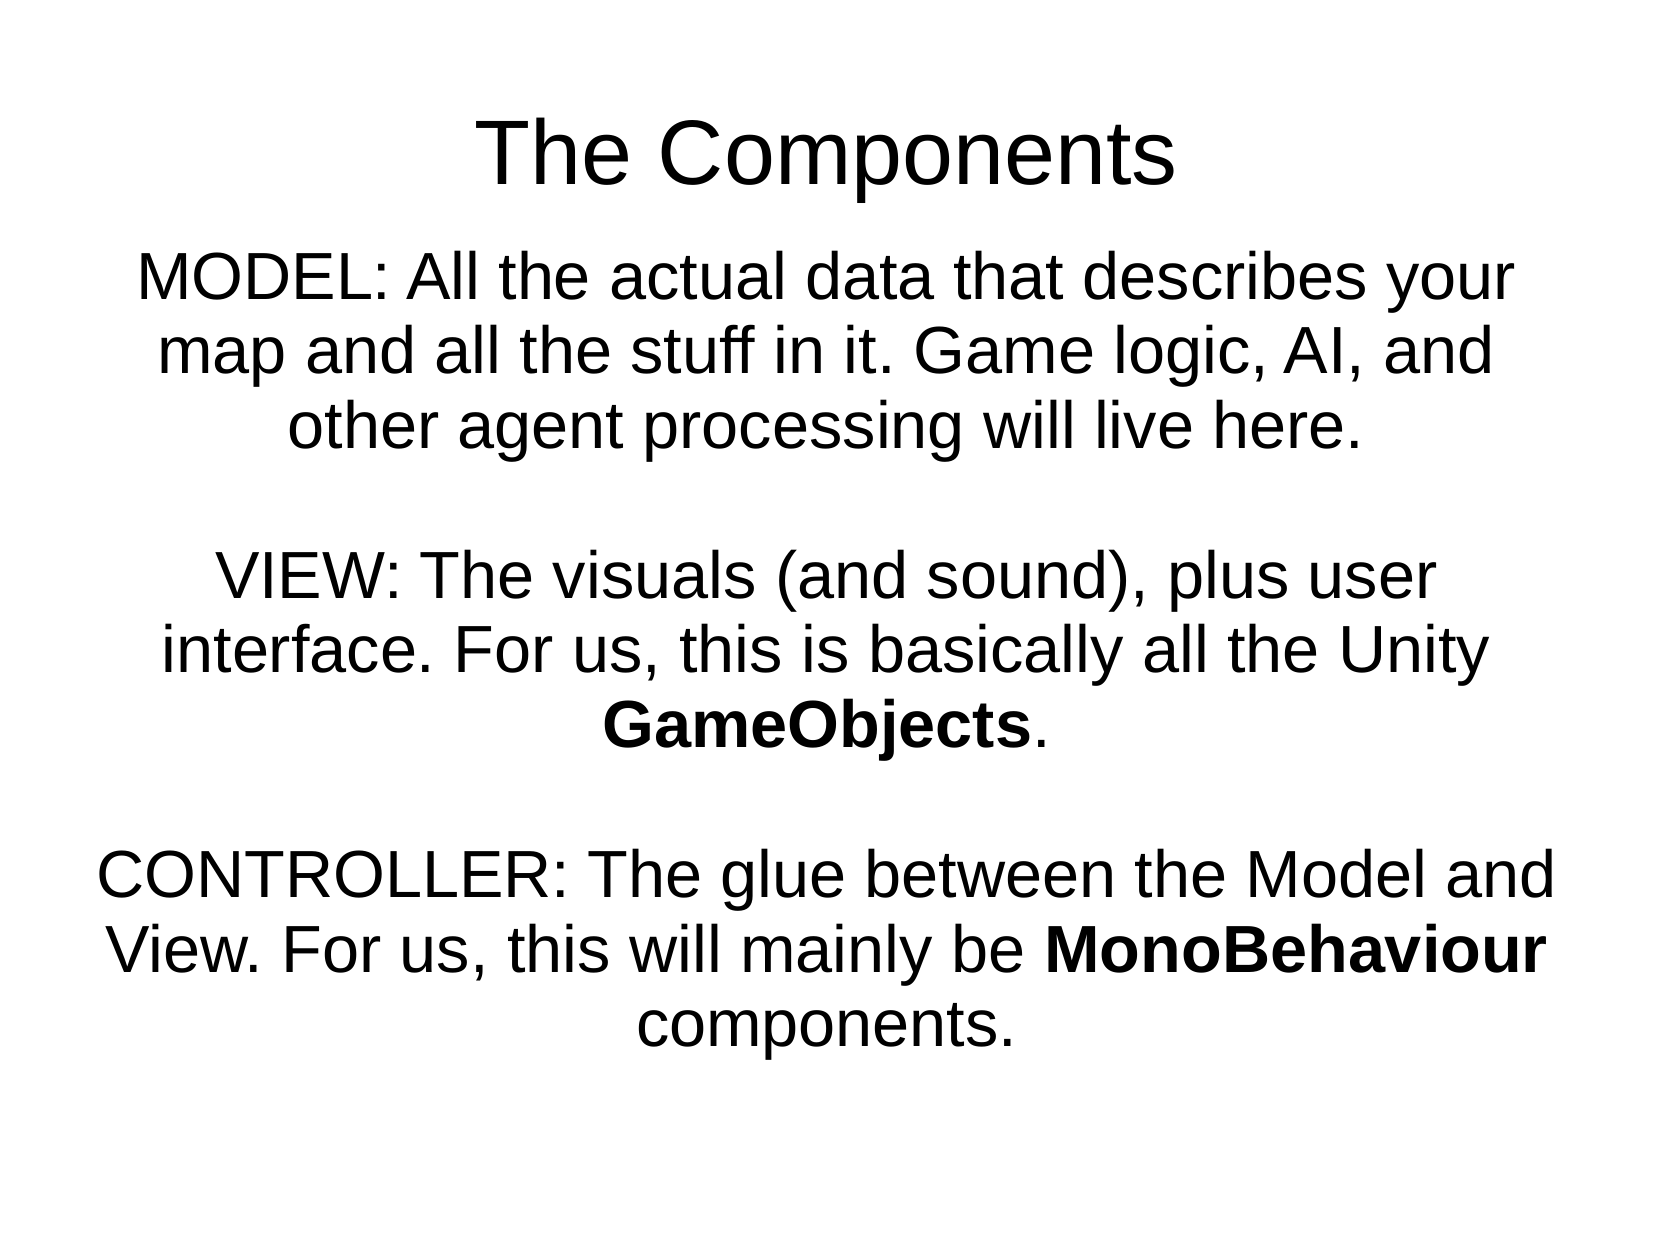

# The Components
MODEL: All the actual data that describes your map and all the stuff in it. Game logic, AI, and other agent processing will live here.
VIEW: The visuals (and sound), plus user interface. For us, this is basically all the Unity GameObjects.
CONTROLLER: The glue between the Model and View. For us, this will mainly be MonoBehaviour components.